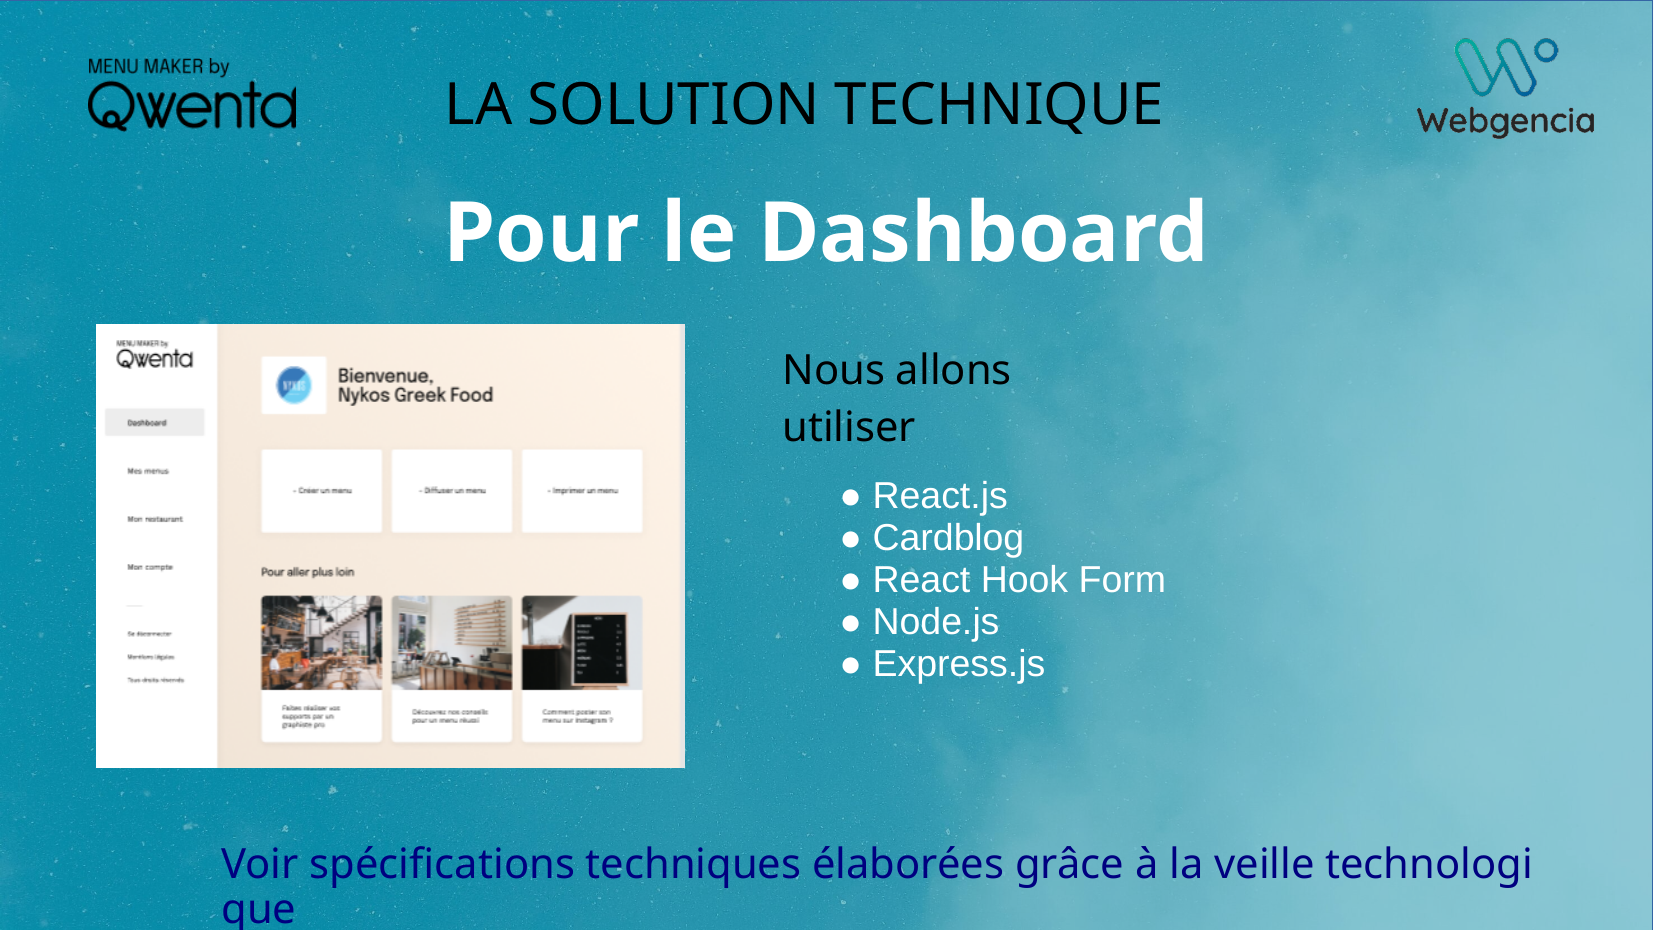

LA SOLUTION TECHNIQUE
# Pour le Dashboard
Nous allons utiliser
● React.js
● Cardblog
● React Hook Form
● Node.js
● Express.js
Voir spécifications techniques élaborées grâce à la veille technologique